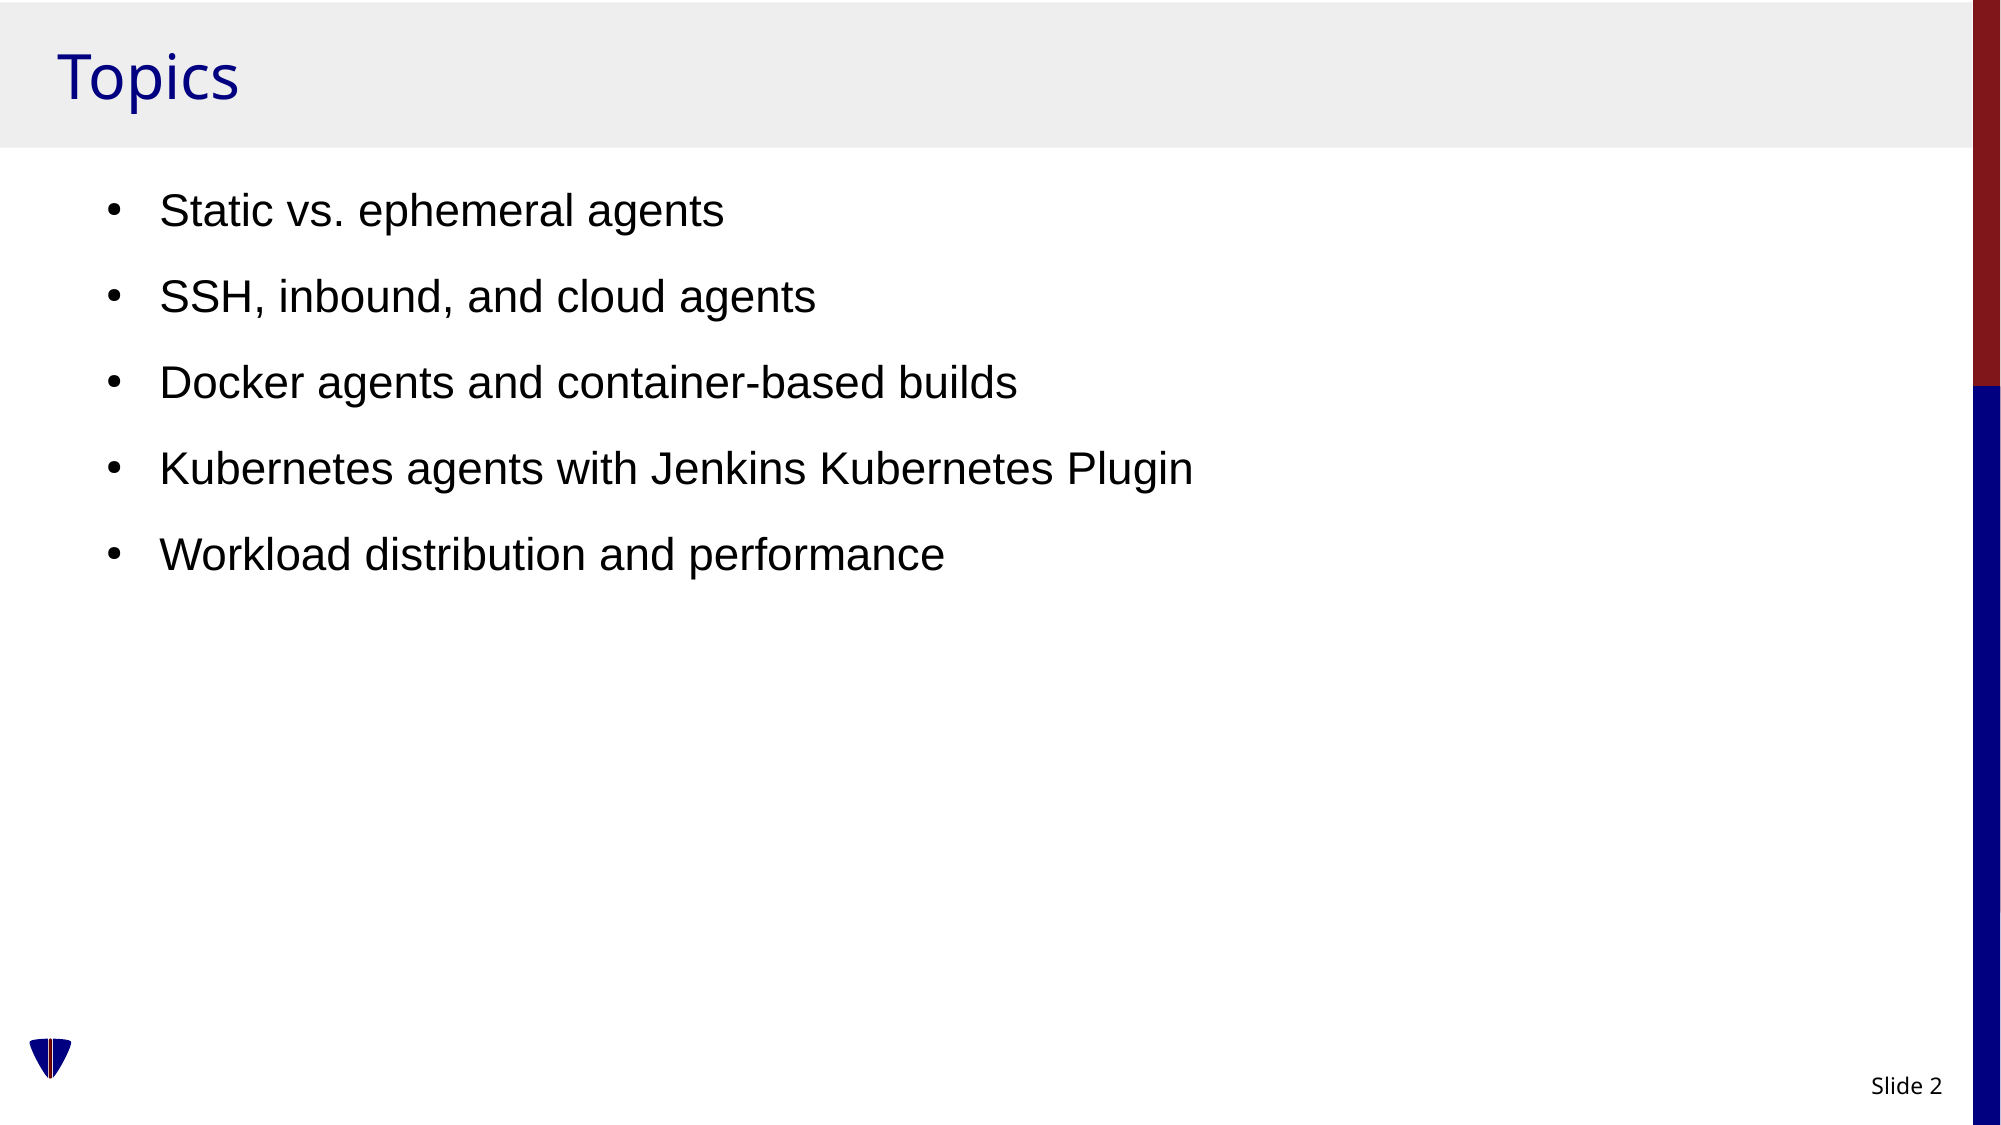

# Topics
Static vs. ephemeral agents
SSH, inbound, and cloud agents
Docker agents and container-based builds
Kubernetes agents with Jenkins Kubernetes Plugin
Workload distribution and performance